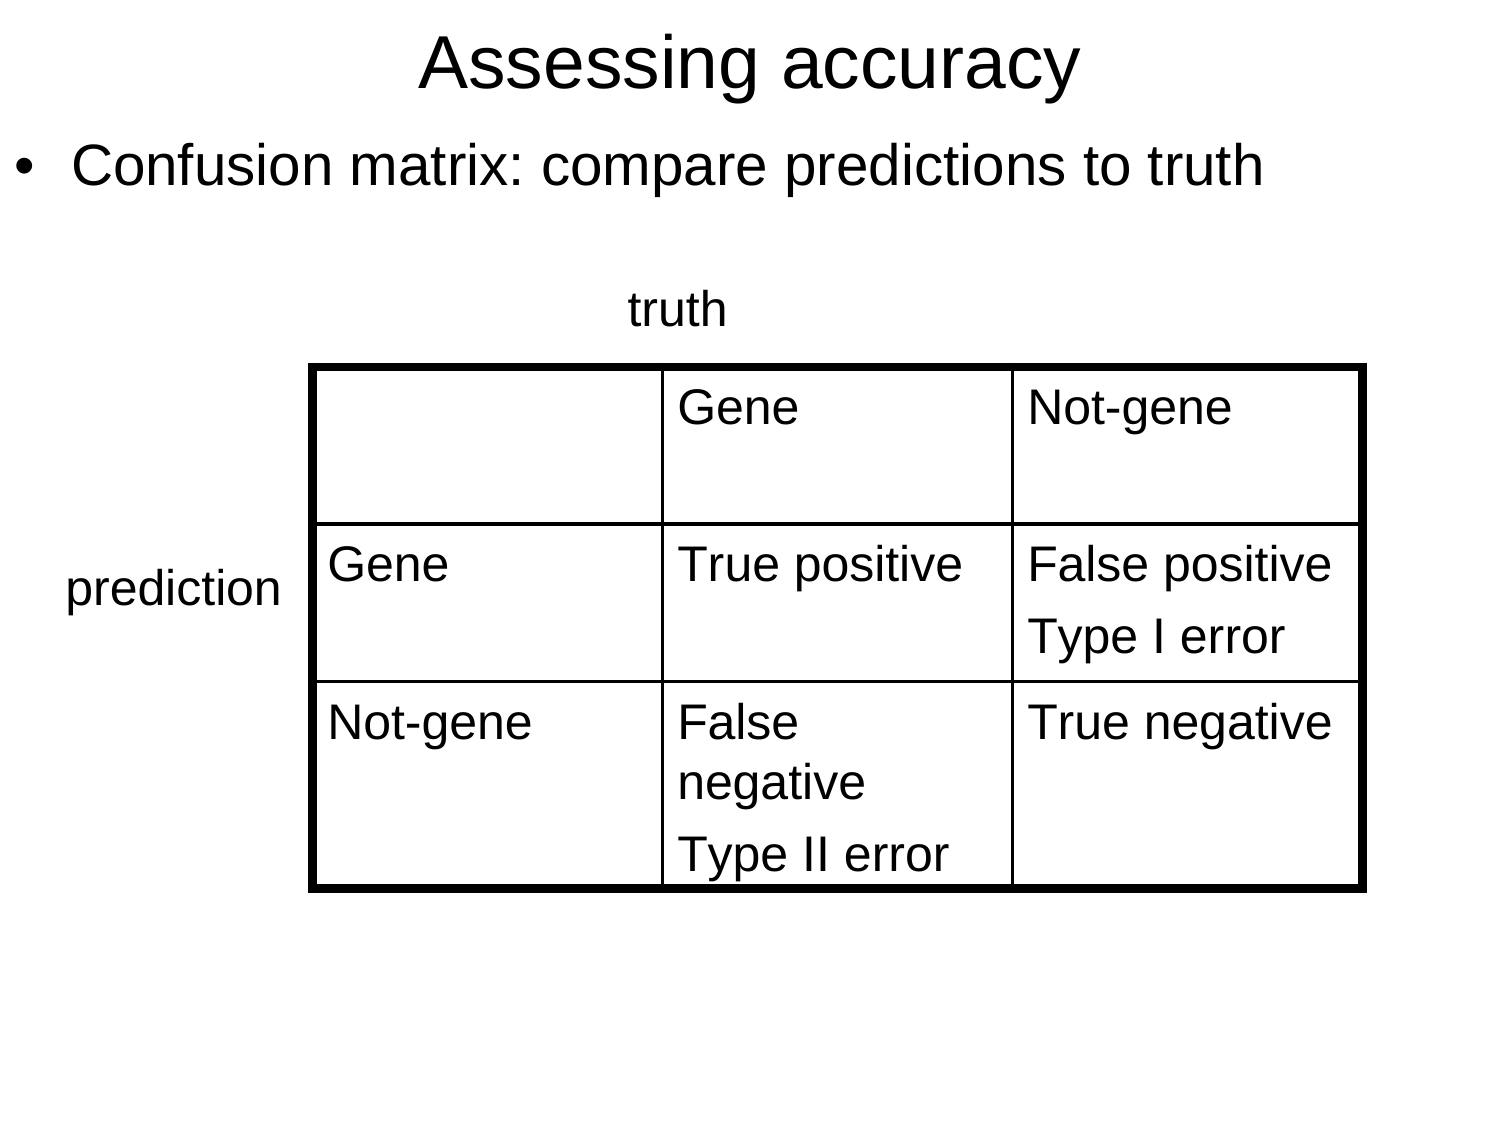

# Assessing accuracy
Confusion matrix: compare predictions to truth
truth
| | Gene | Not-gene |
| --- | --- | --- |
| Gene | True positive | False positive Type I error |
| Not-gene | False negative Type II error | True negative |
prediction